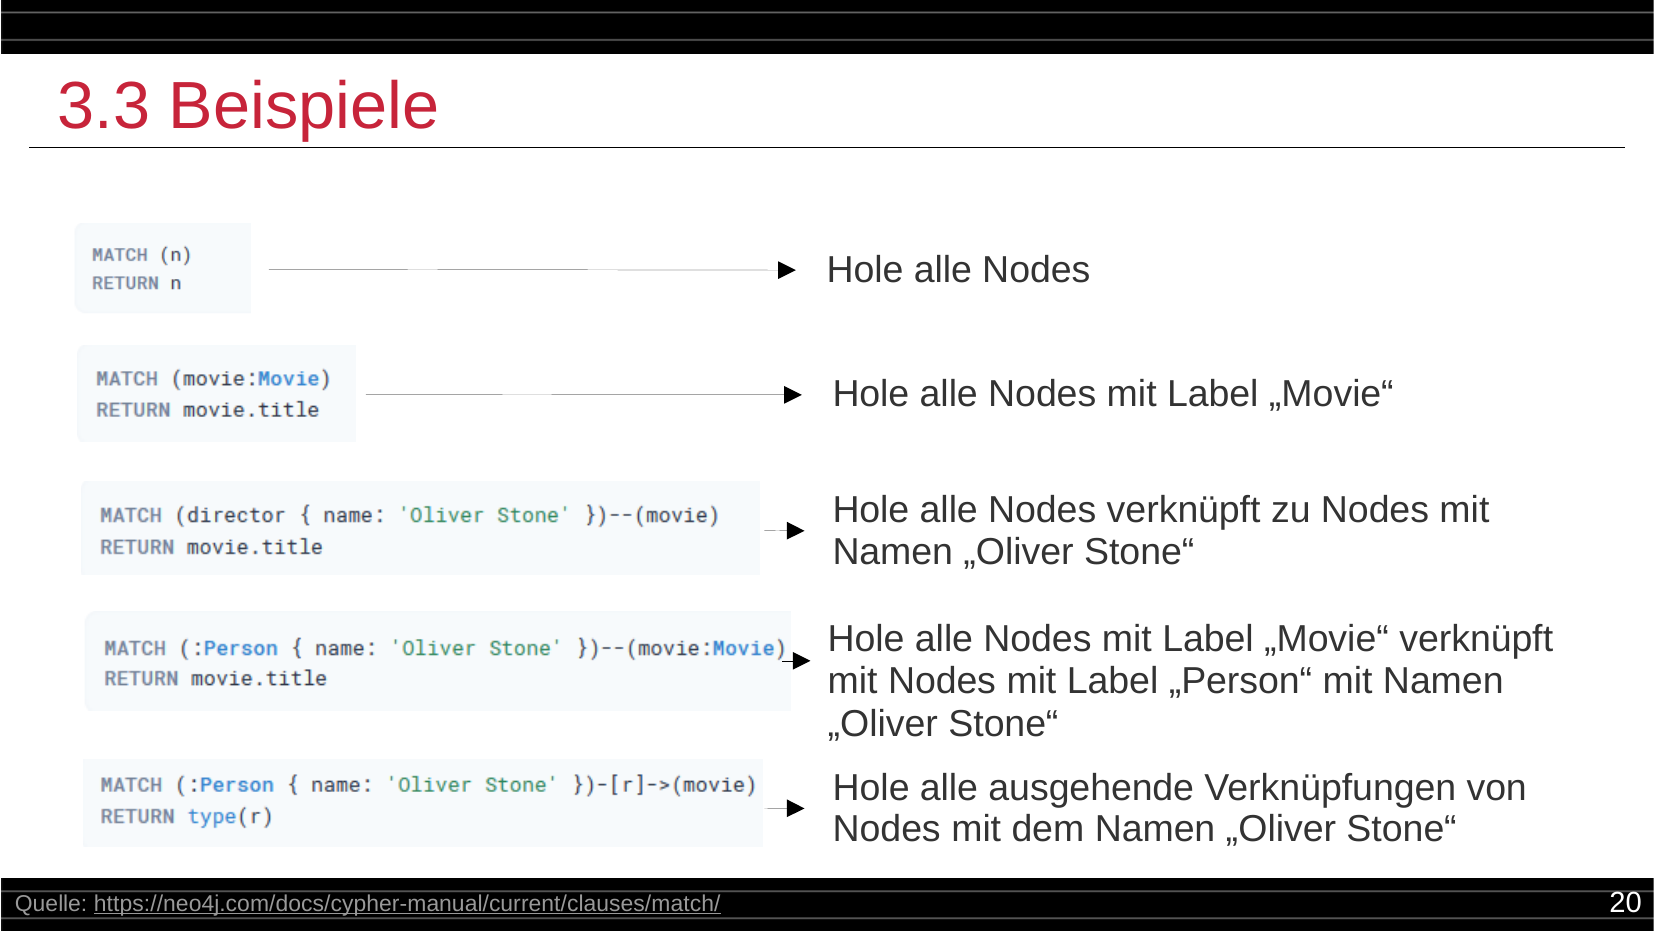

# 3.3 Beispiele
Hole alle Nodes
Hole alle Nodes mit Label „Movie“
Hole alle Nodes verknüpft zu Nodes mit Namen „Oliver Stone“
Hole alle Nodes mit Label „Movie“ verknüpft mit Nodes mit Label „Person“ mit Namen „Oliver Stone“
Hole alle ausgehende Verknüpfungen von Nodes mit dem Namen „Oliver Stone“
Quelle: https://neo4j.com/docs/cypher-manual/current/clauses/match/